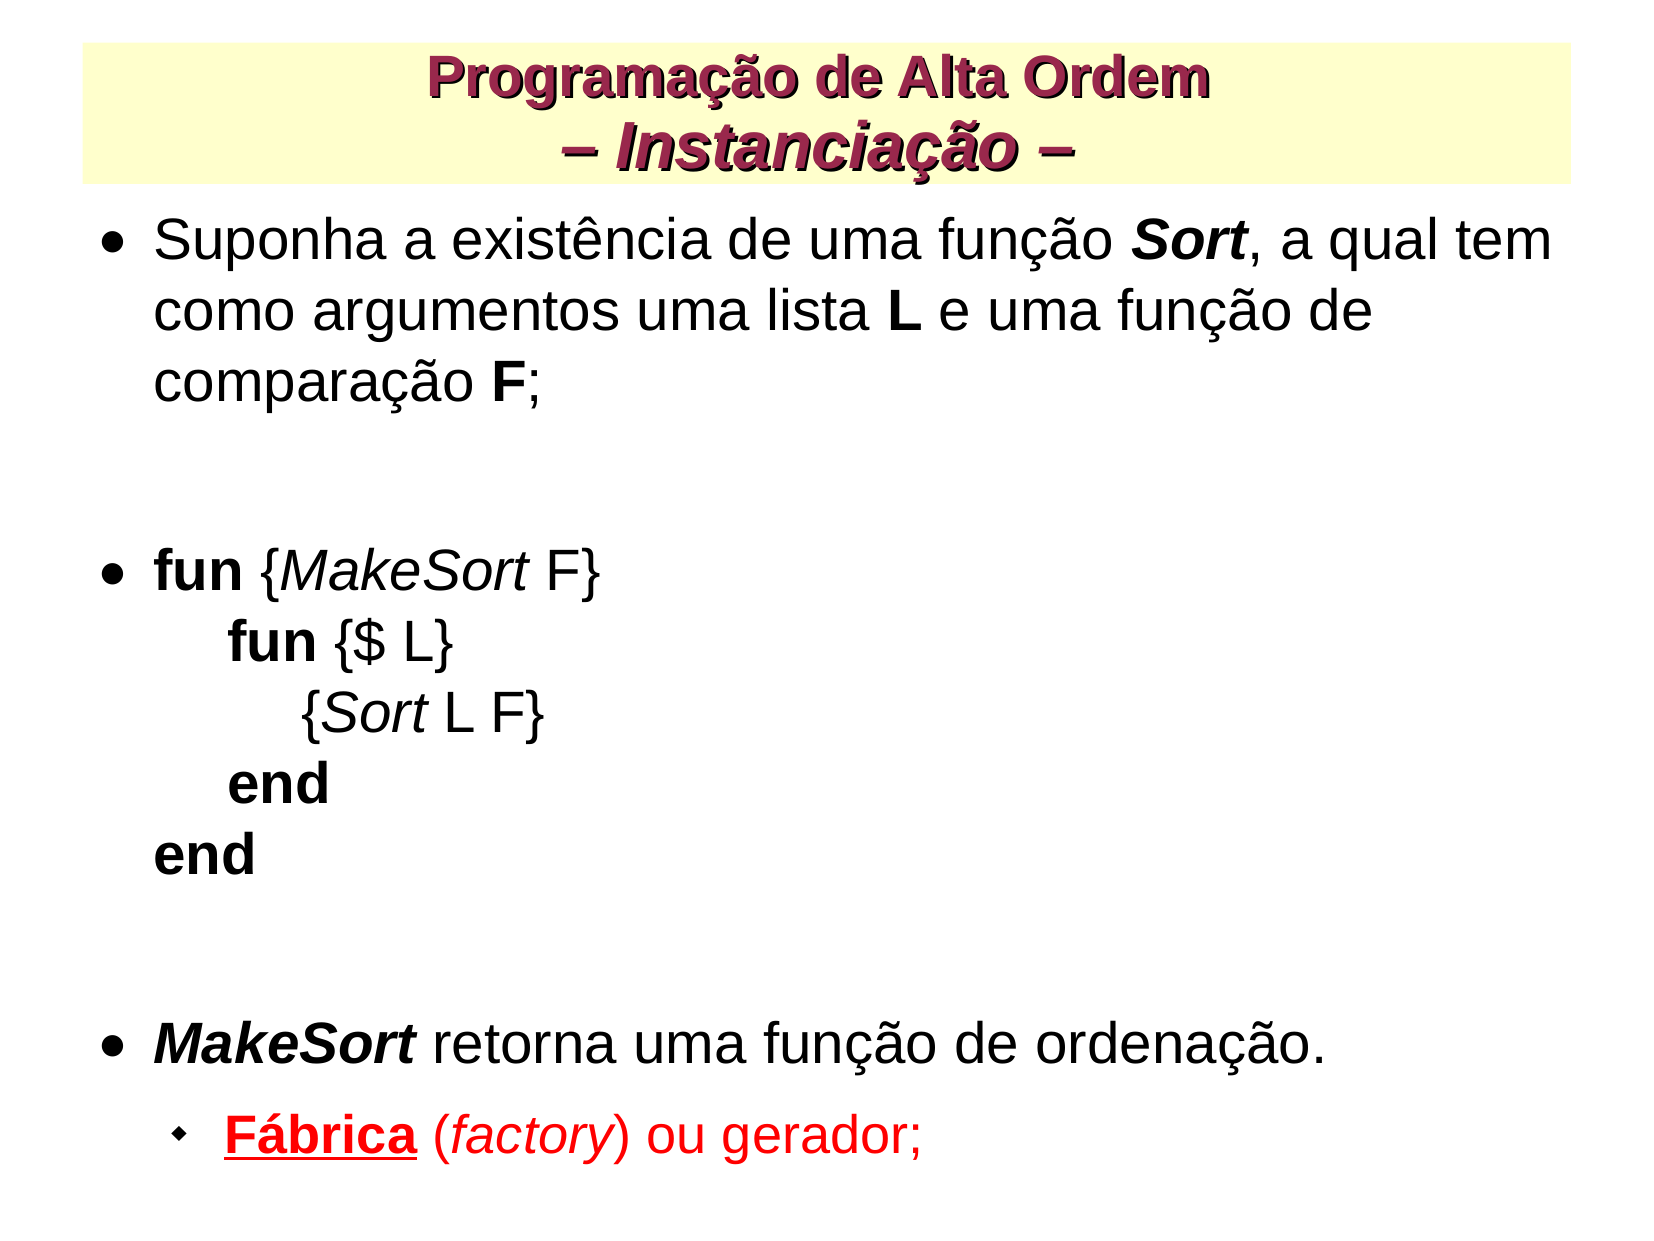

# Programação de Alta Ordem – Instanciação –
Suponha a existência de uma função Sort, a qual tem como argumentos uma lista L e uma função de comparação F;
fun {MakeSort F}
	fun {$ L}
		{Sort L F}
	end
end
MakeSort retorna uma função de ordenação.
Fábrica (factory) ou gerador;